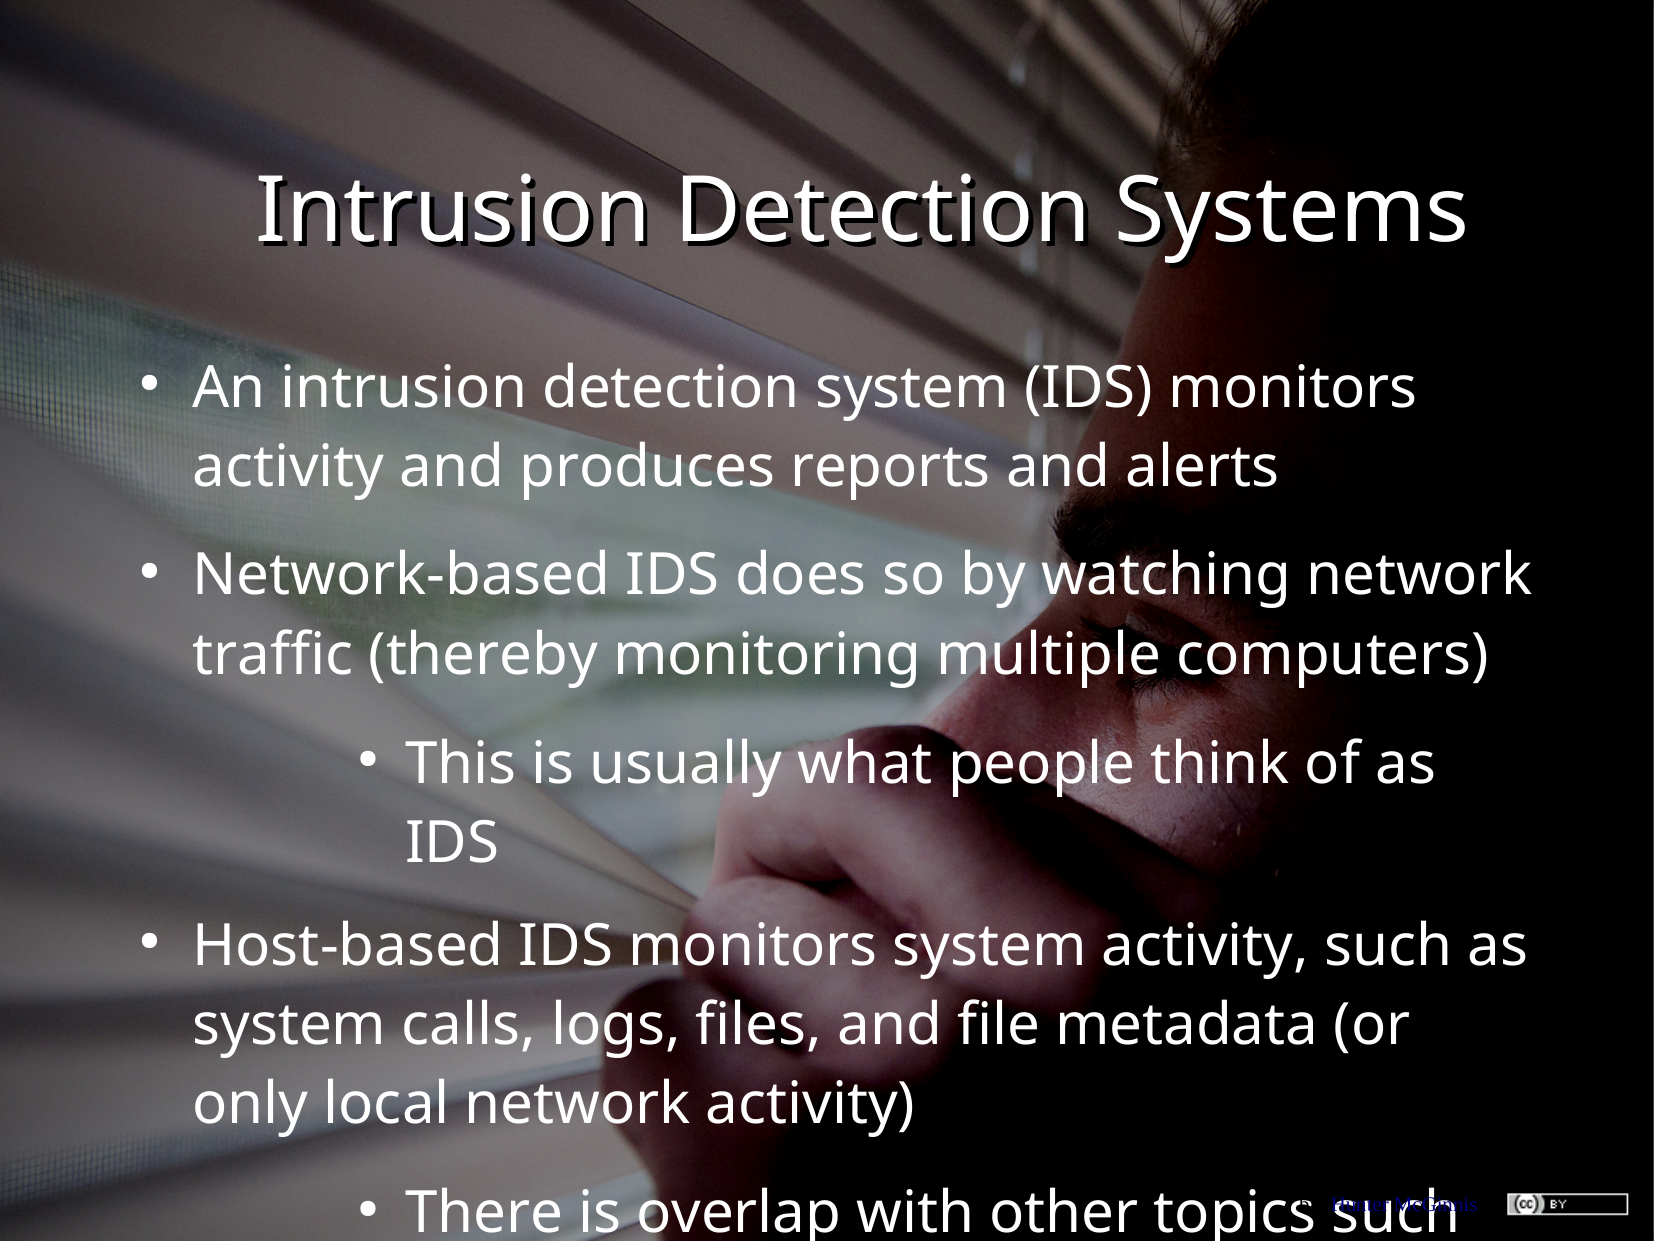

# Intrusion Detection Systems
An intrusion detection system (IDS) monitors activity and produces reports and alerts
Network-based IDS does so by watching network traffic (thereby monitoring multiple computers)
This is usually what people think of as IDS
Host-based IDS monitors system activity, such as system calls, logs, files, and file metadata (or only local network activity)
There is overlap with other topics such as system call monitoring/interposition, and integrity management
by  Hunter McGinnis